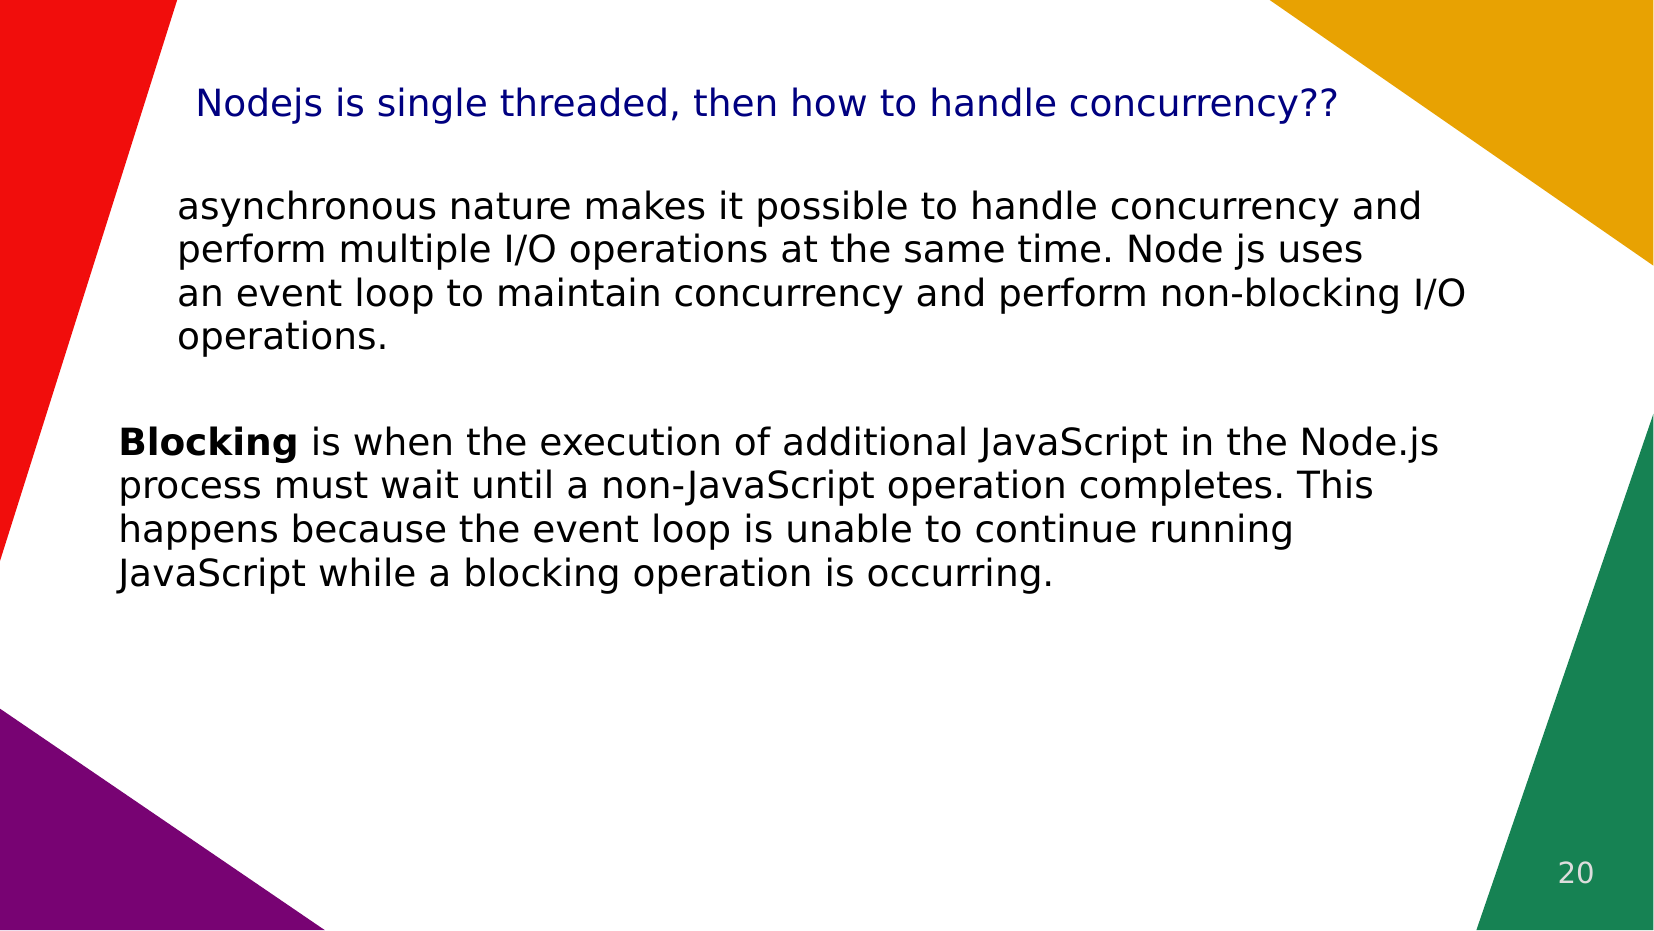

# Nodejs is single threaded, then how to handle concurrency??
asynchronous nature makes it possible to handle concurrency and perform multiple I/O operations at the same time. Node js uses an event loop to maintain concurrency and perform non-blocking I/O operations.
Blocking is when the execution of additional JavaScript in the Node.js process must wait until a non-JavaScript operation completes. This happens because the event loop is unable to continue running JavaScript while a blocking operation is occurring.
20